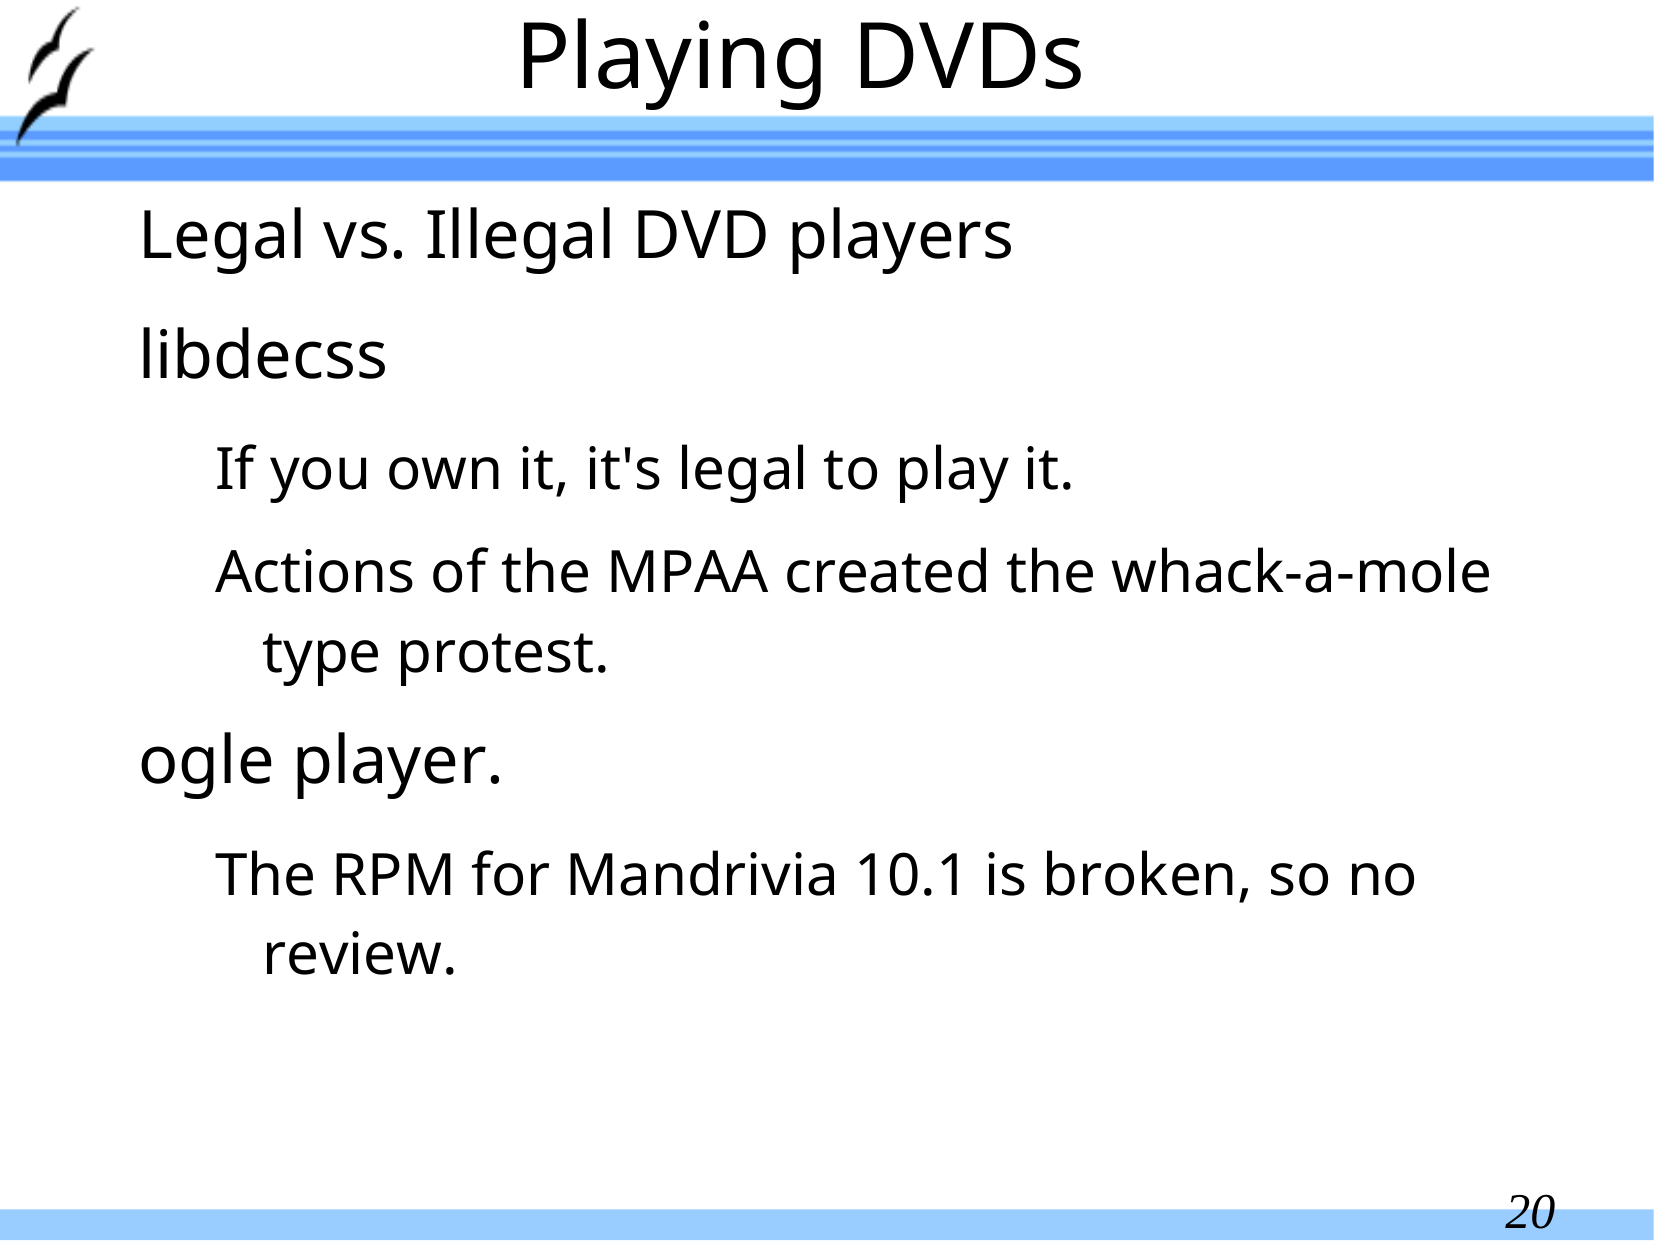

# Playing DVDs
Legal vs. Illegal DVD players
libdecss
If you own it, it's legal to play it.
Actions of the MPAA created the whack-a-mole type protest.
ogle player.
The RPM for Mandrivia 10.1 is broken, so no review.